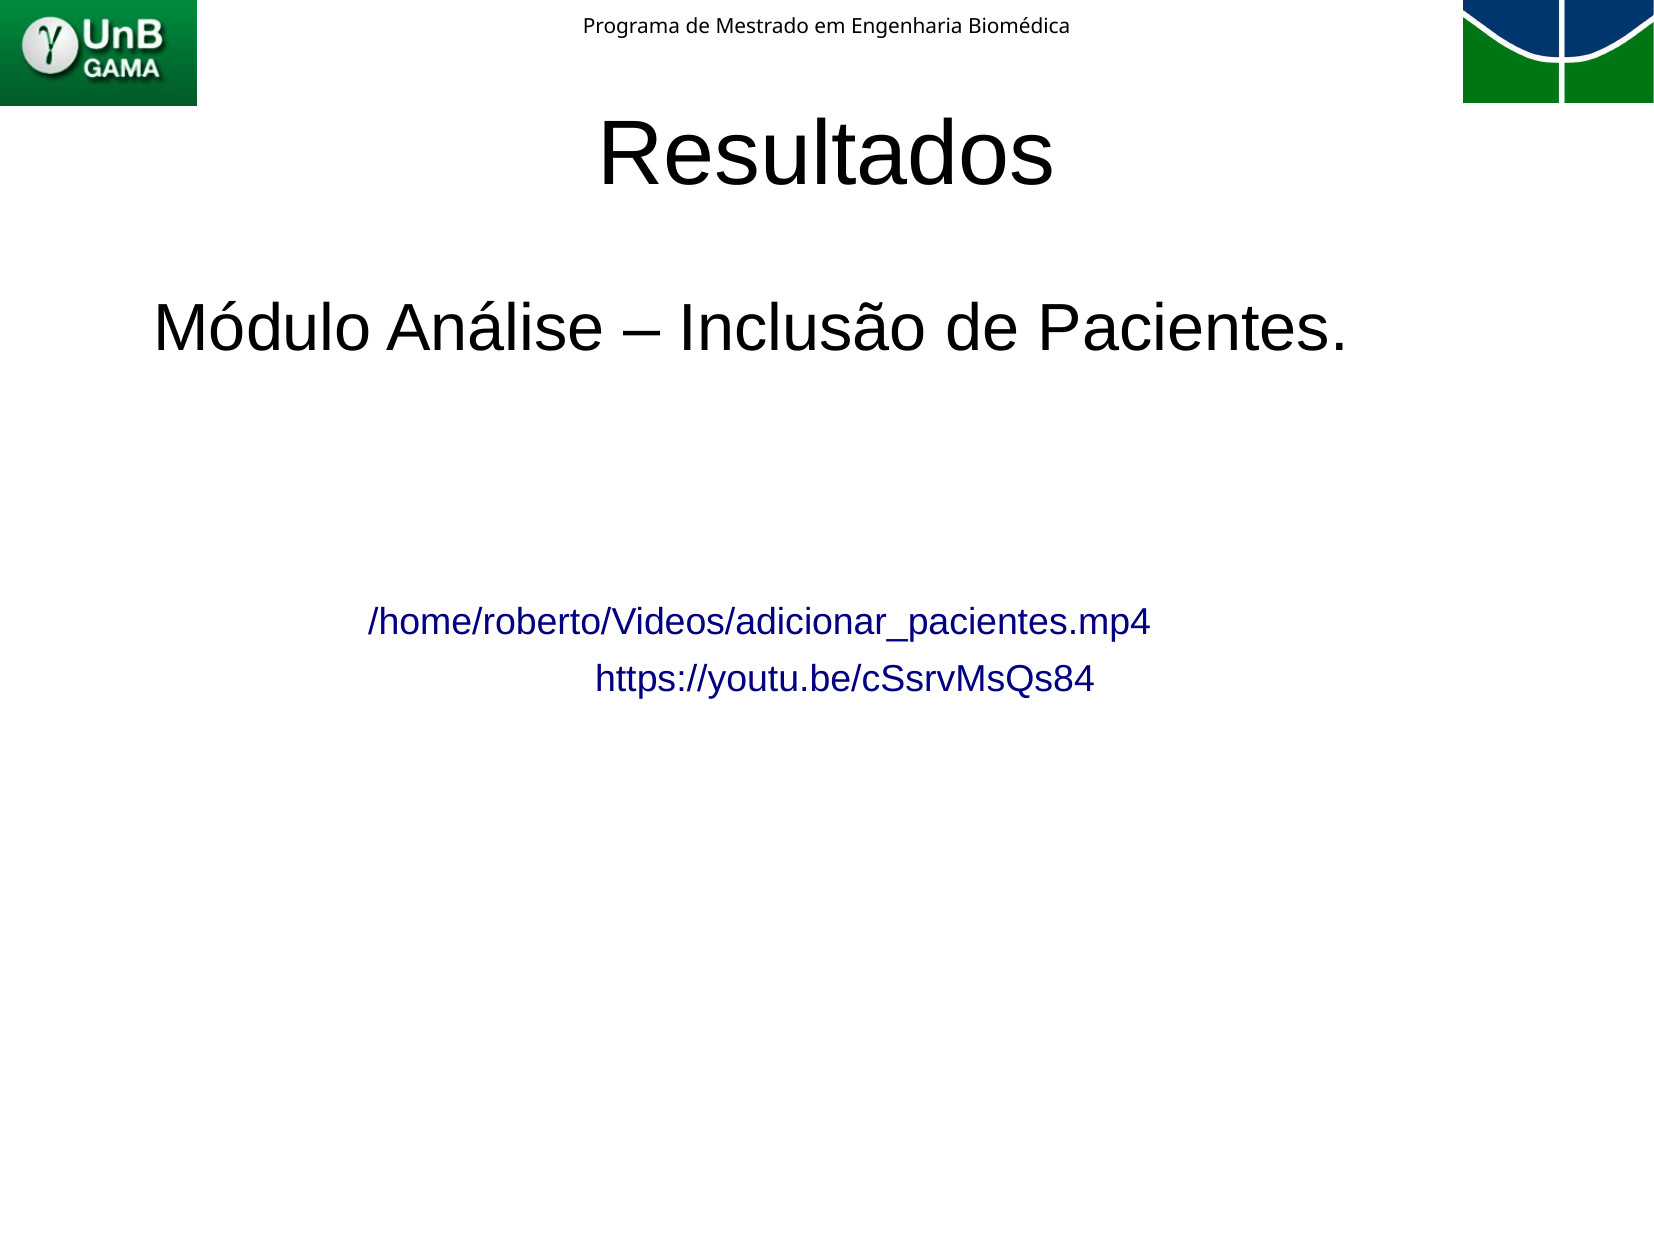

# Resultados
Módulo Análise – Inclusão de Pacientes.
/home/roberto/Videos/adicionar_pacientes.mp4
https://youtu.be/cSsrvMsQs84